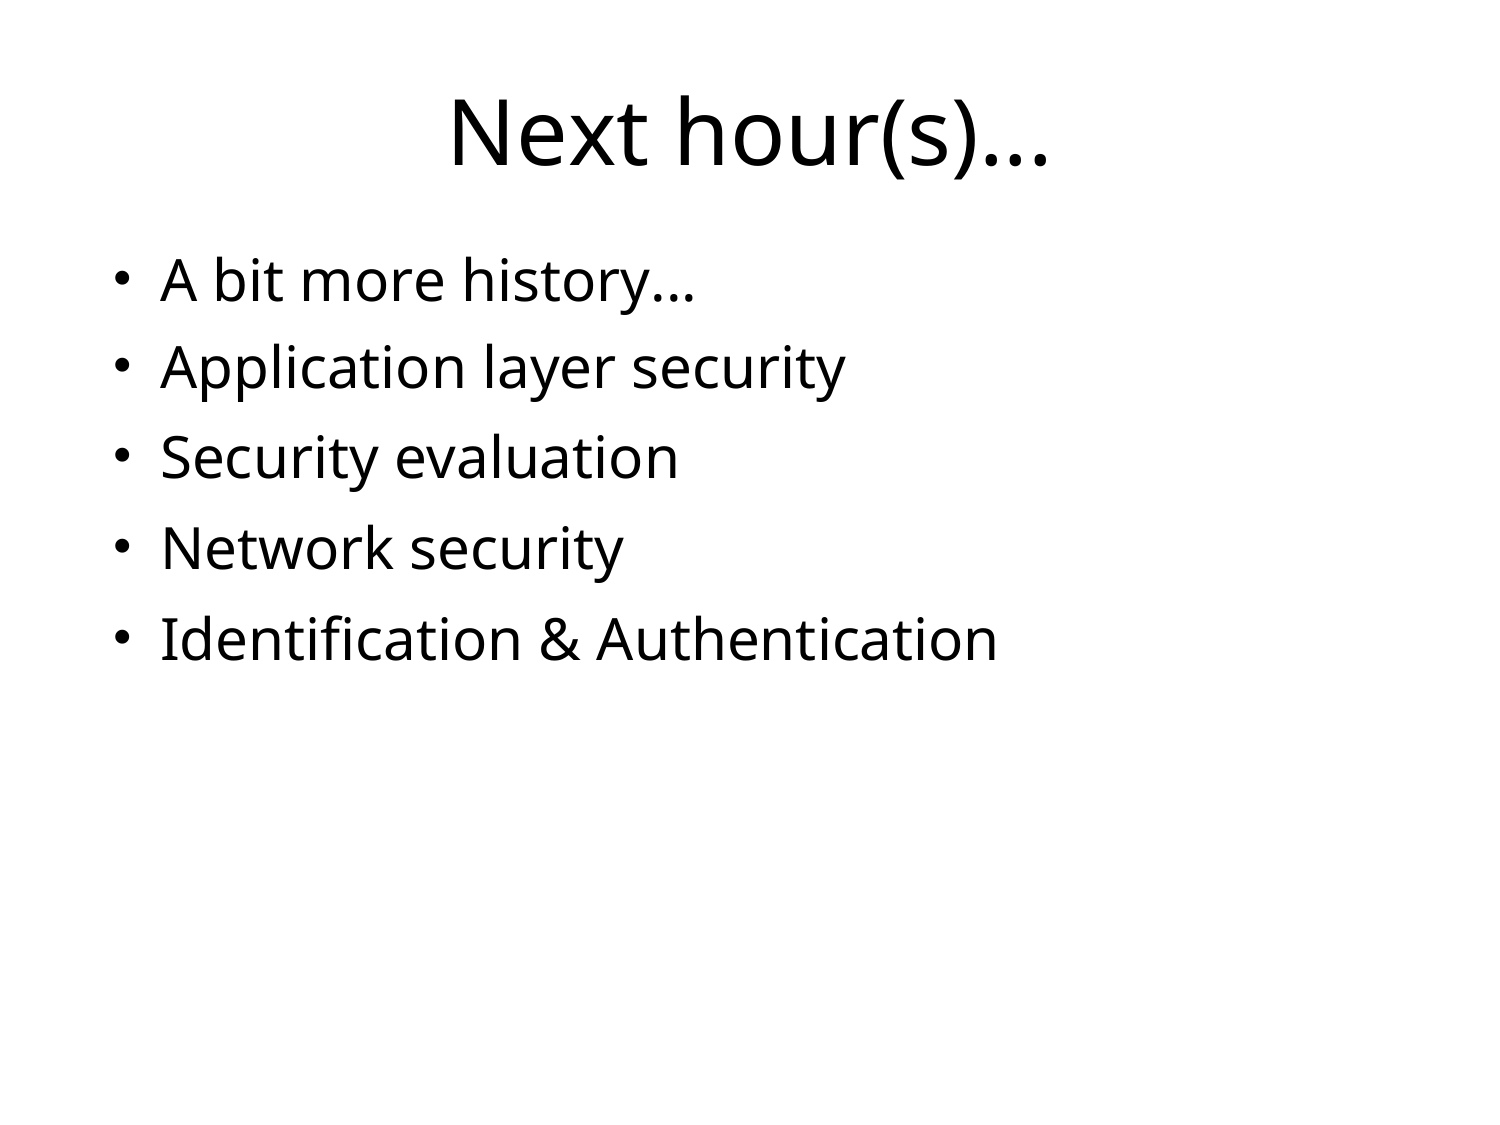

# Next hour(s)...
A bit more history...
Application layer security
Security evaluation
Network security
Identification & Authentication